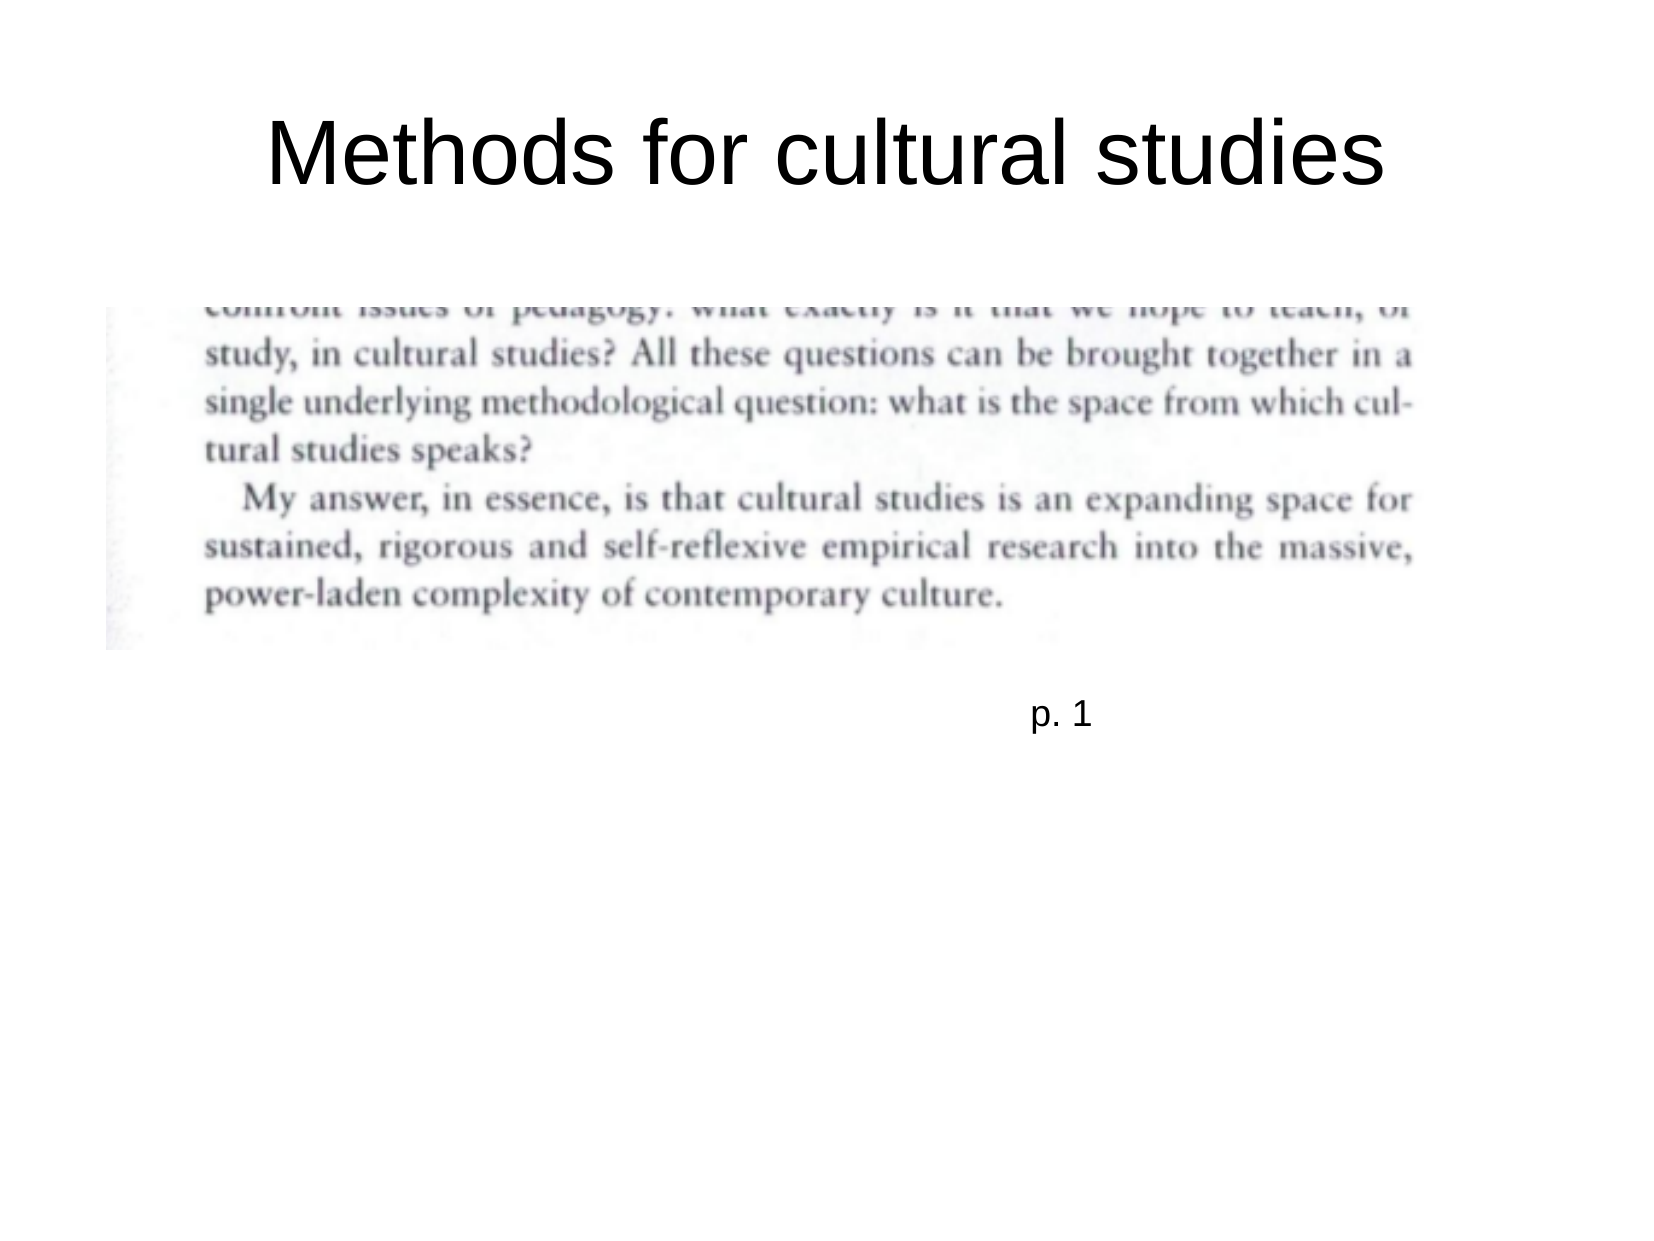

# Methods for cultural studies
p. 1